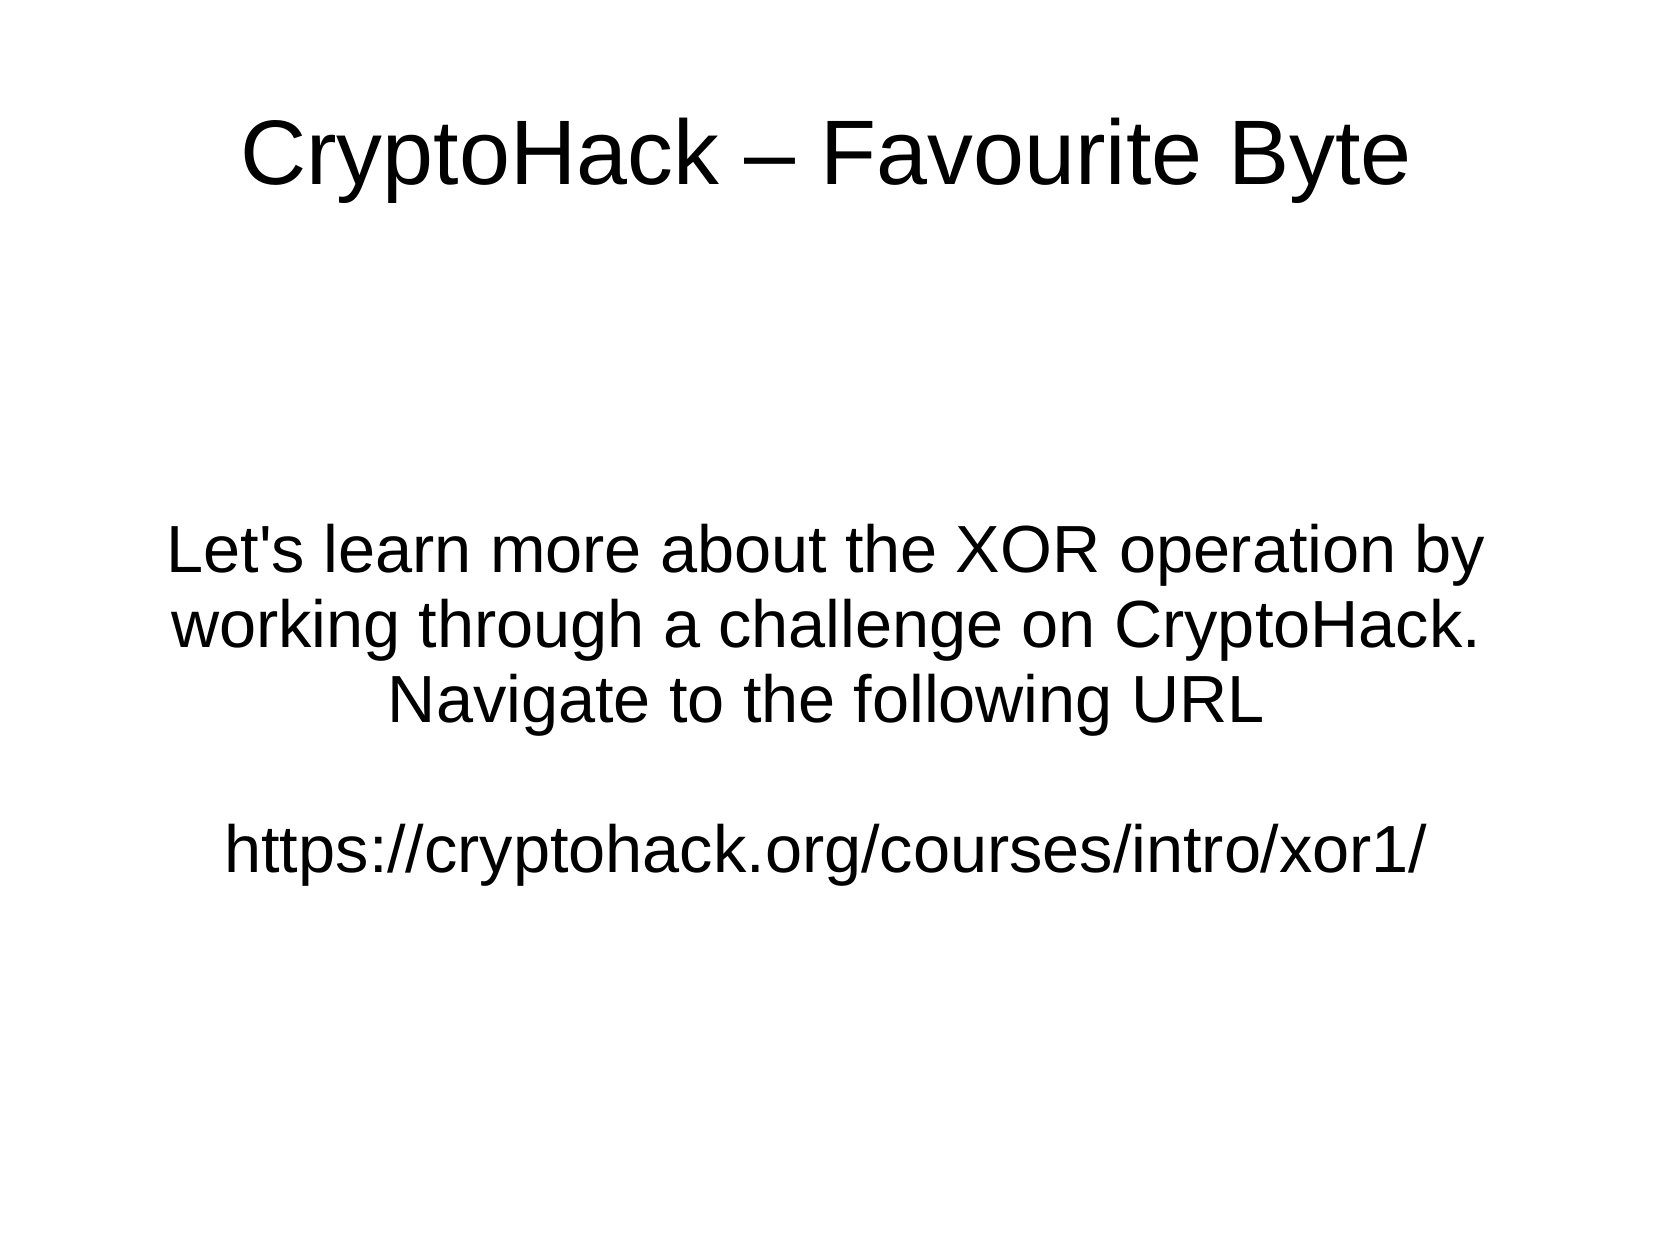

# CryptoHack – Favourite Byte
Let's learn more about the XOR operation by working through a challenge on CryptoHack. Navigate to the following URL
https://cryptohack.org/courses/intro/xor1/